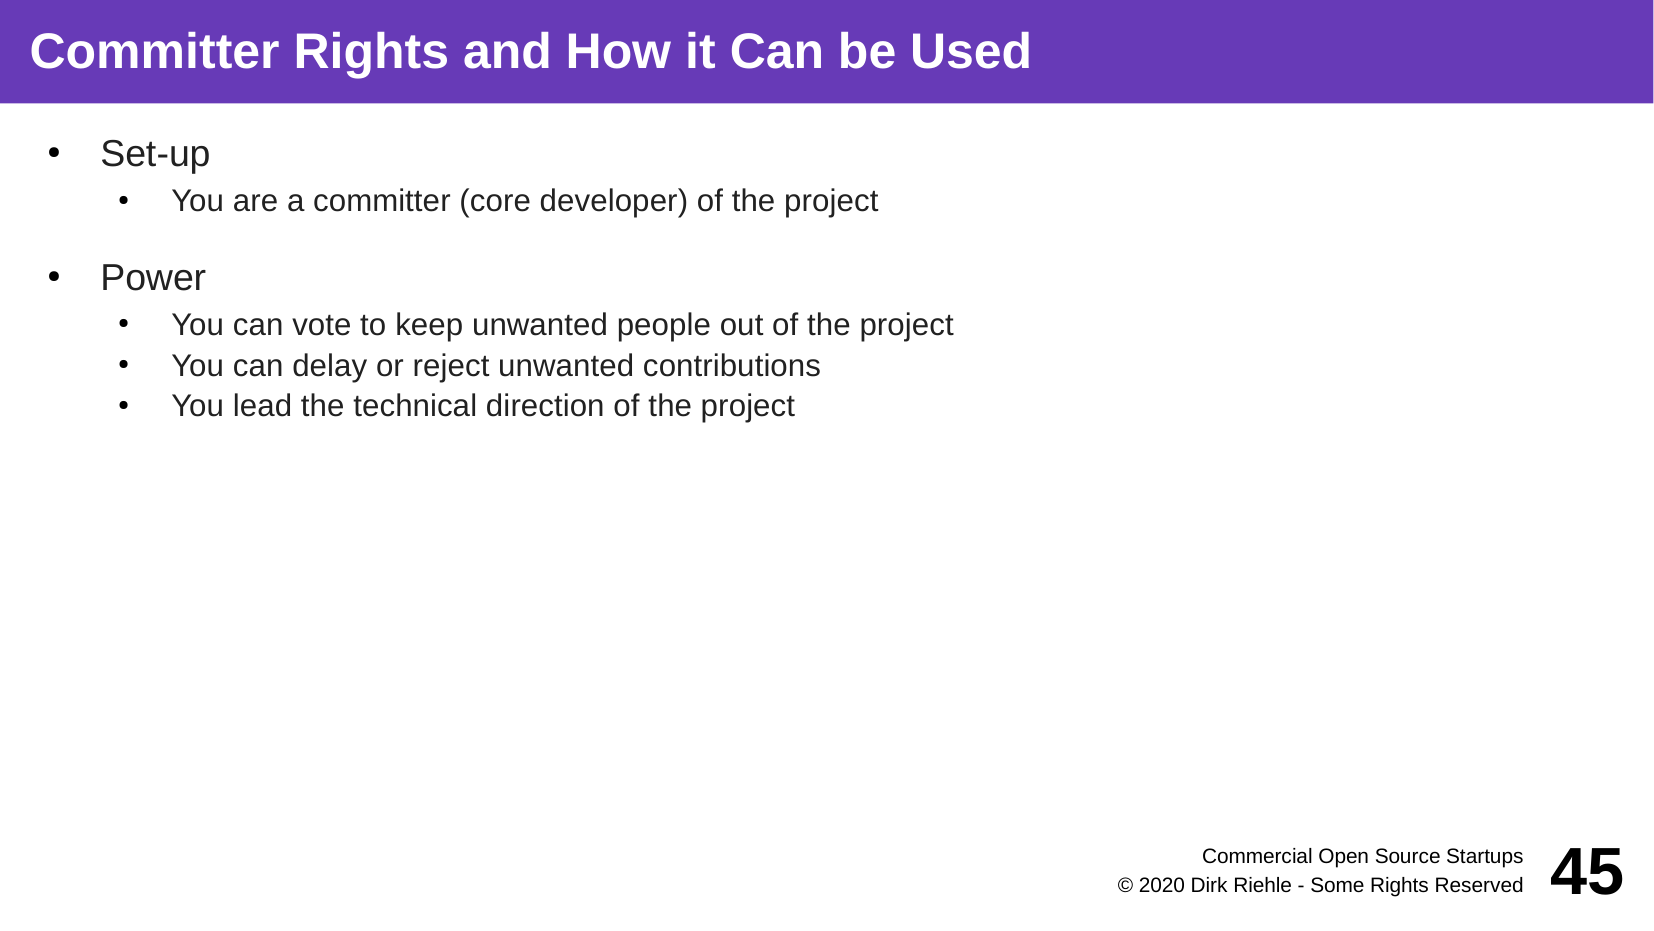

# Committer Rights and How it Can be Used
Set-up
You are a committer (core developer) of the project
Power
You can vote to keep unwanted people out of the project
You can delay or reject unwanted contributions
You lead the technical direction of the project
Commercial Open Source Startups
45
© 2020 Dirk Riehle - Some Rights Reserved